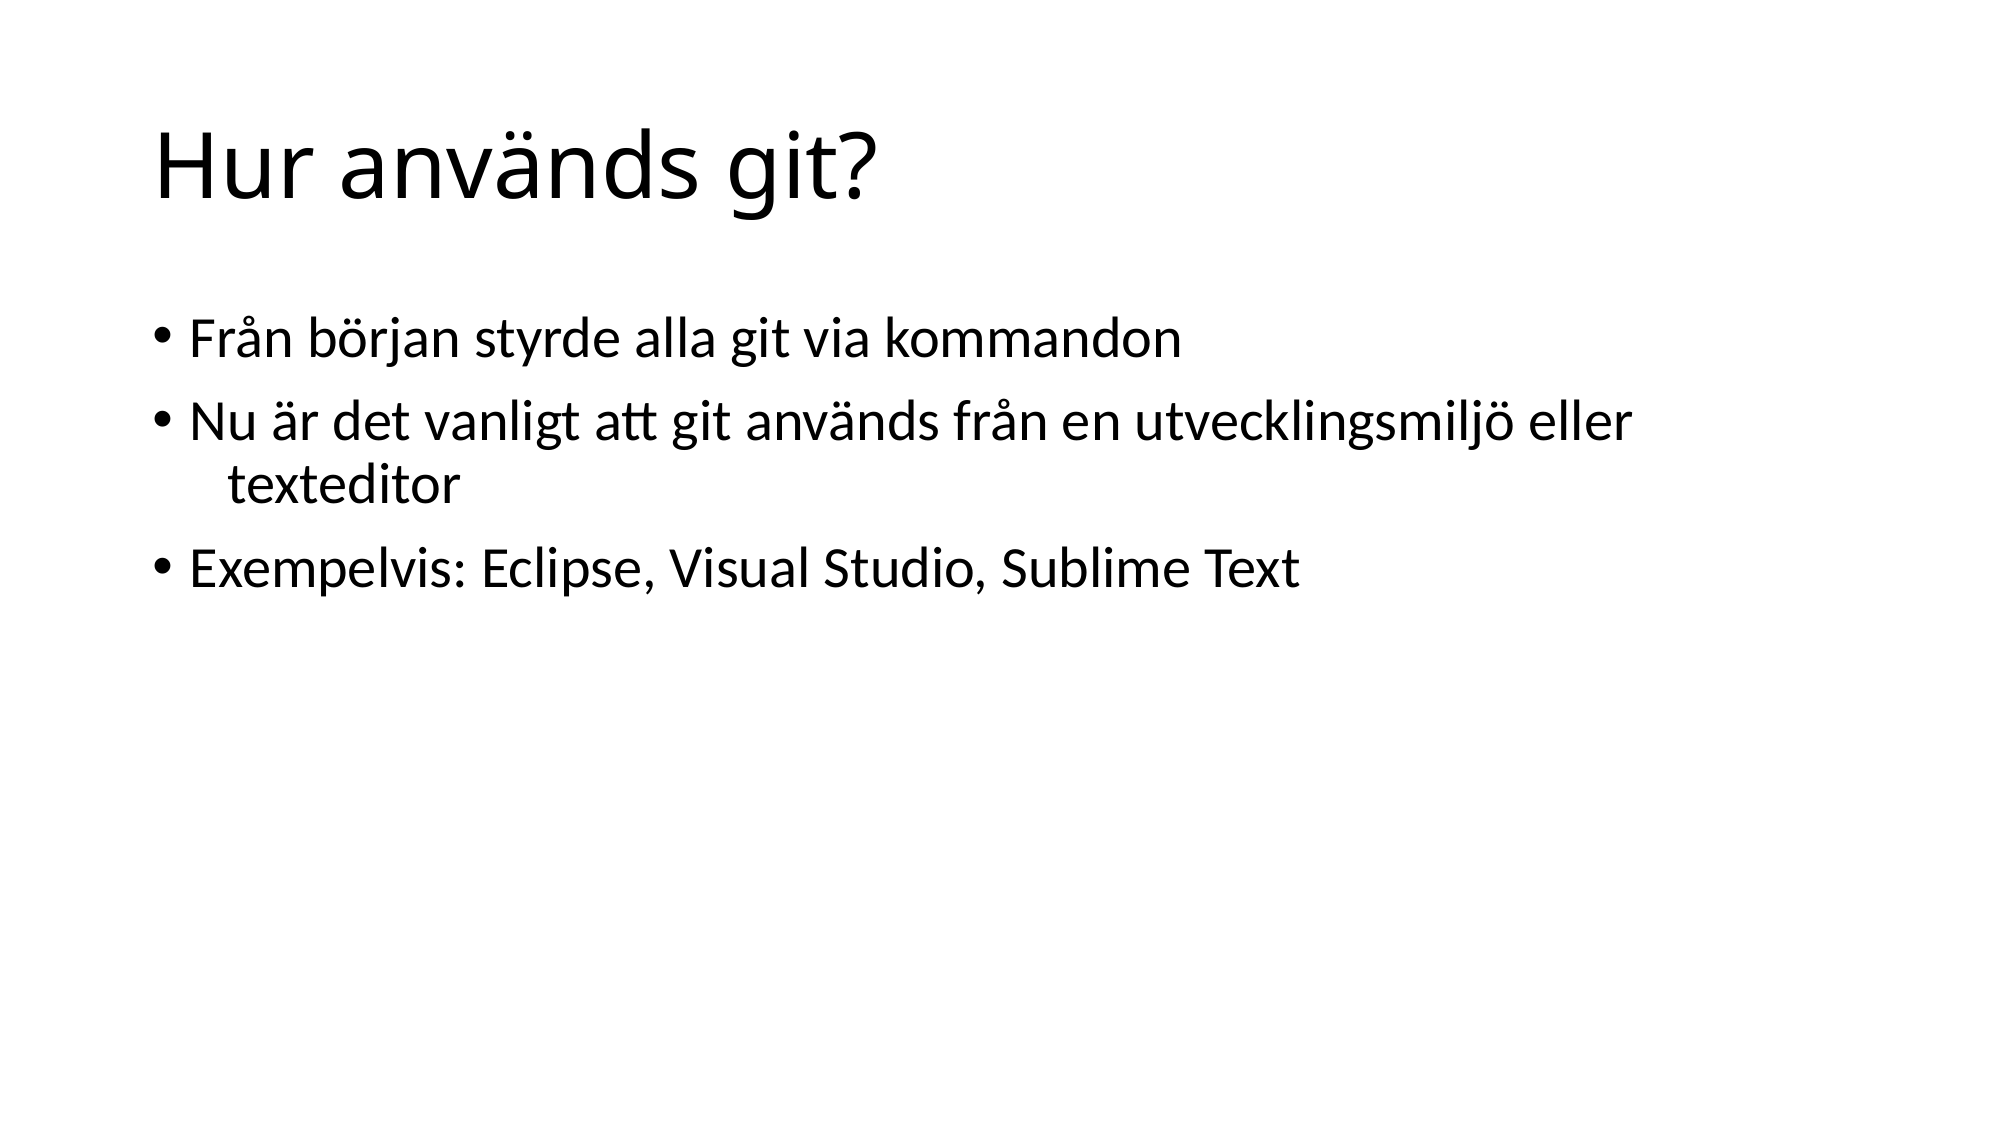

# Hur används git?
Från början styrde alla git via kommandon
Nu är det vanligt att git används från en utvecklingsmiljö eller texteditor
Exempelvis: Eclipse, Visual Studio, Sublime Text